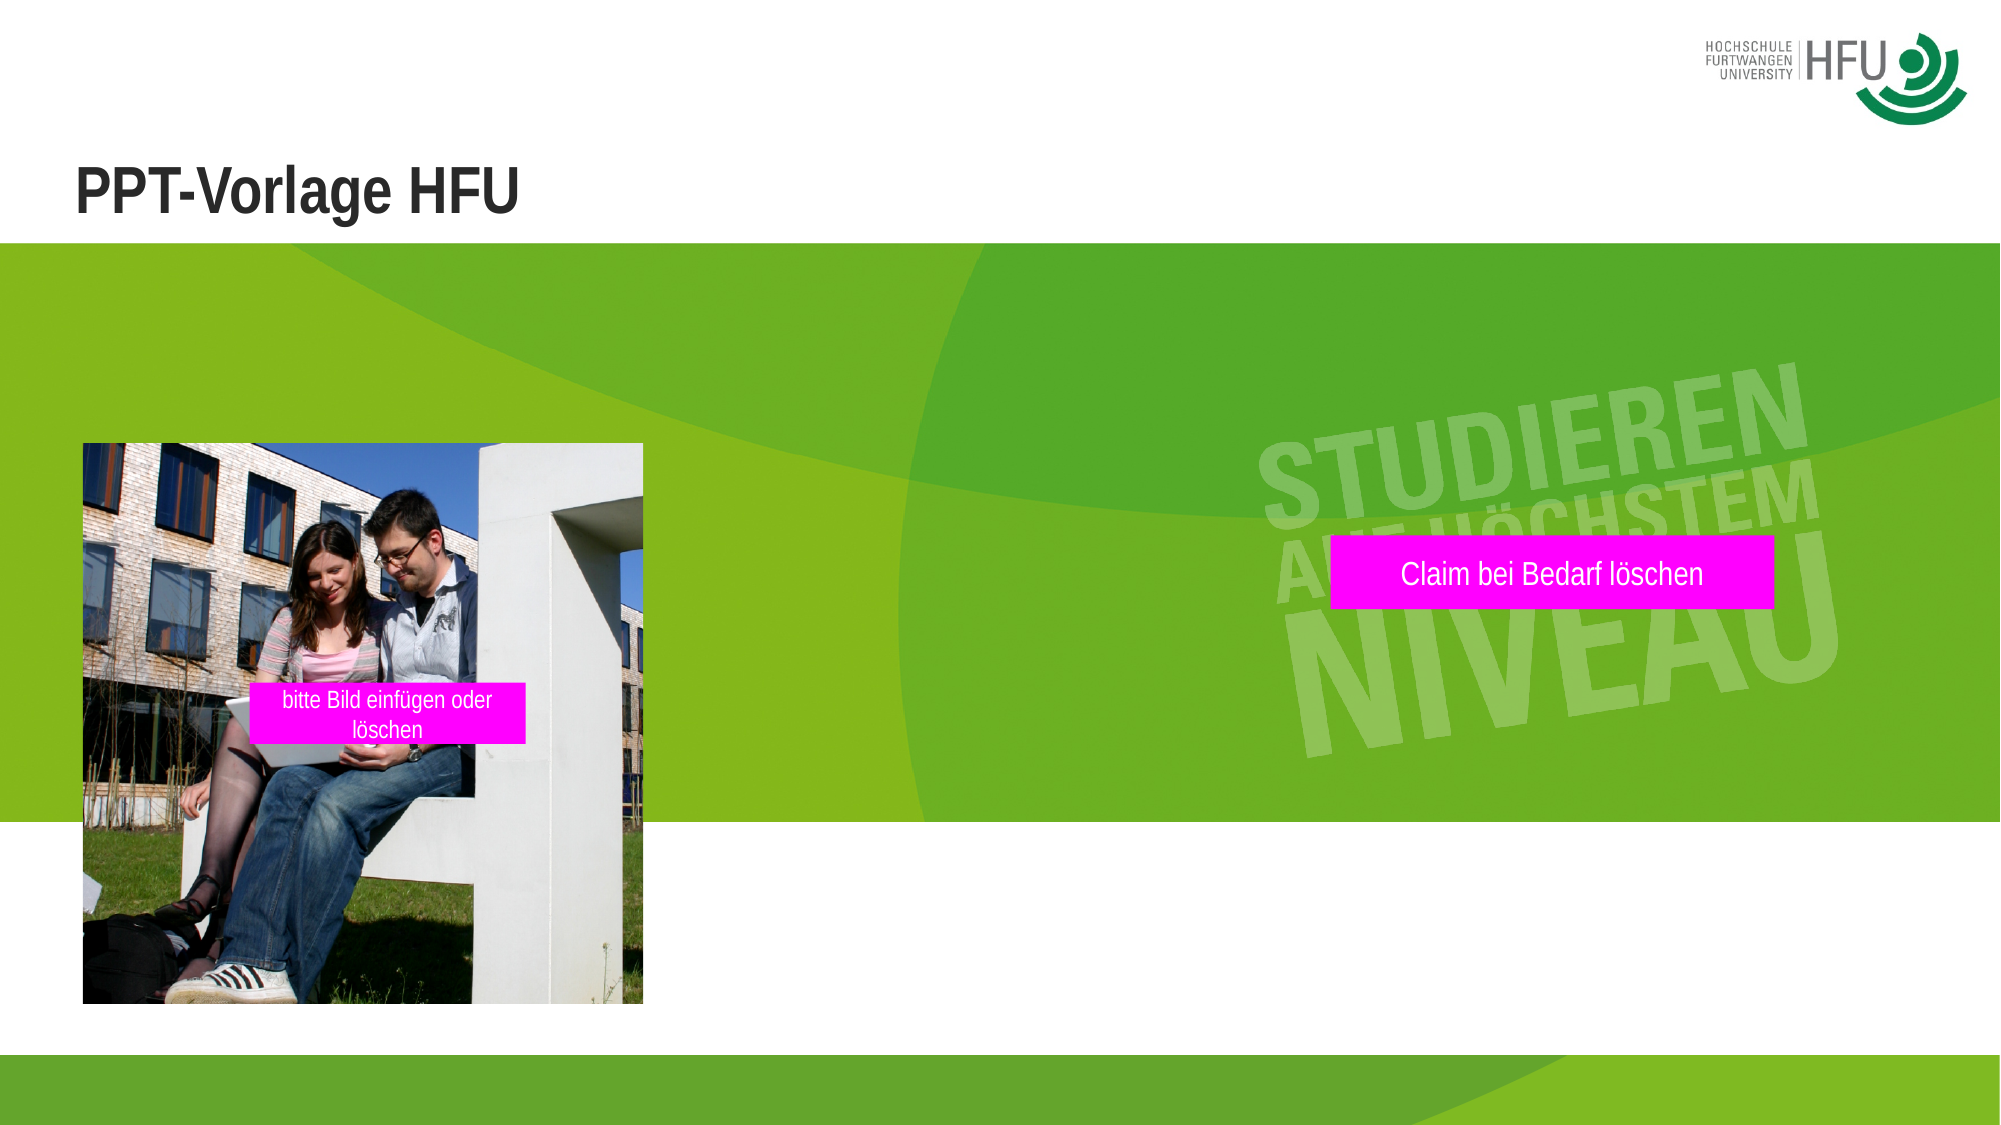

PPT-Vorlage HFU
Claim bei Bedarf löschen
bitte Bild einfügen oder löschen